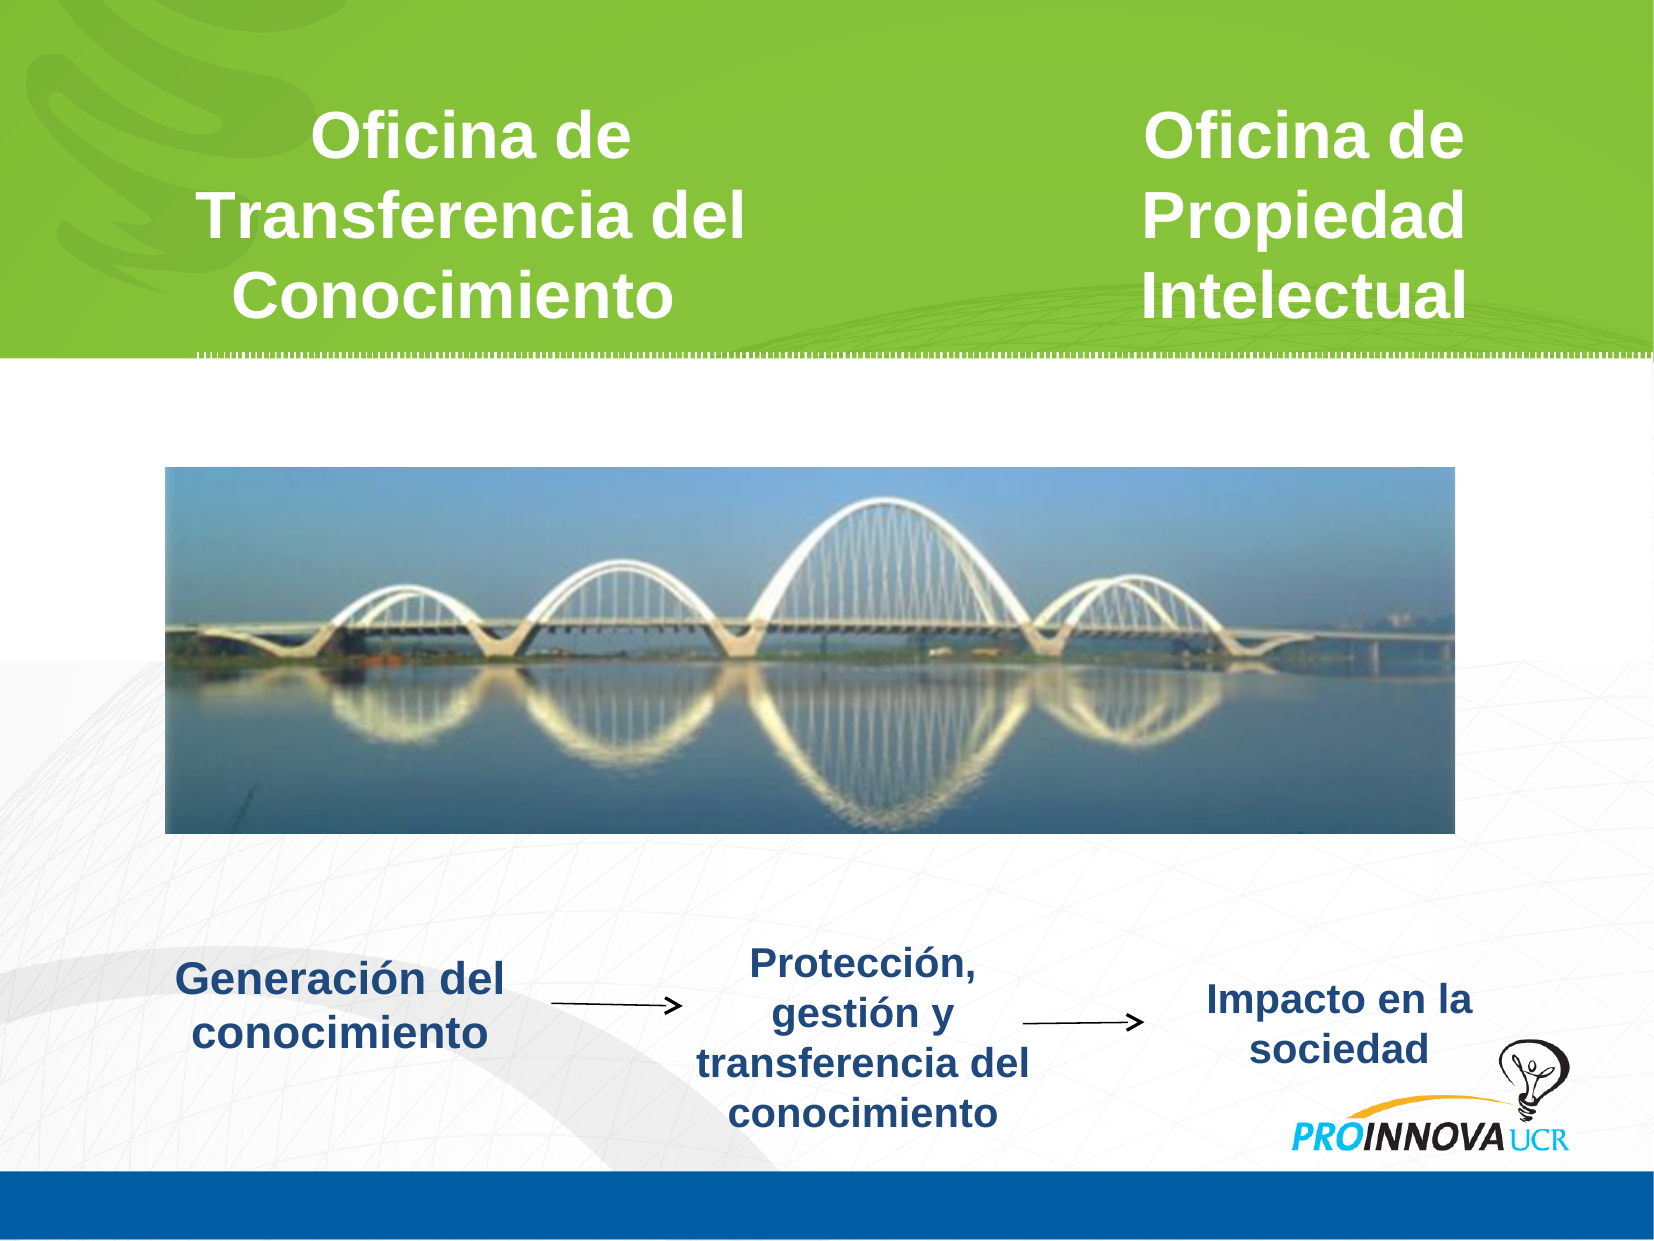

Oficina de Transferencia del Conocimiento
Oficina de Propiedad Intelectual
Protección, gestión y transferencia del conocimiento
Generación del conocimiento
Impacto en la sociedad